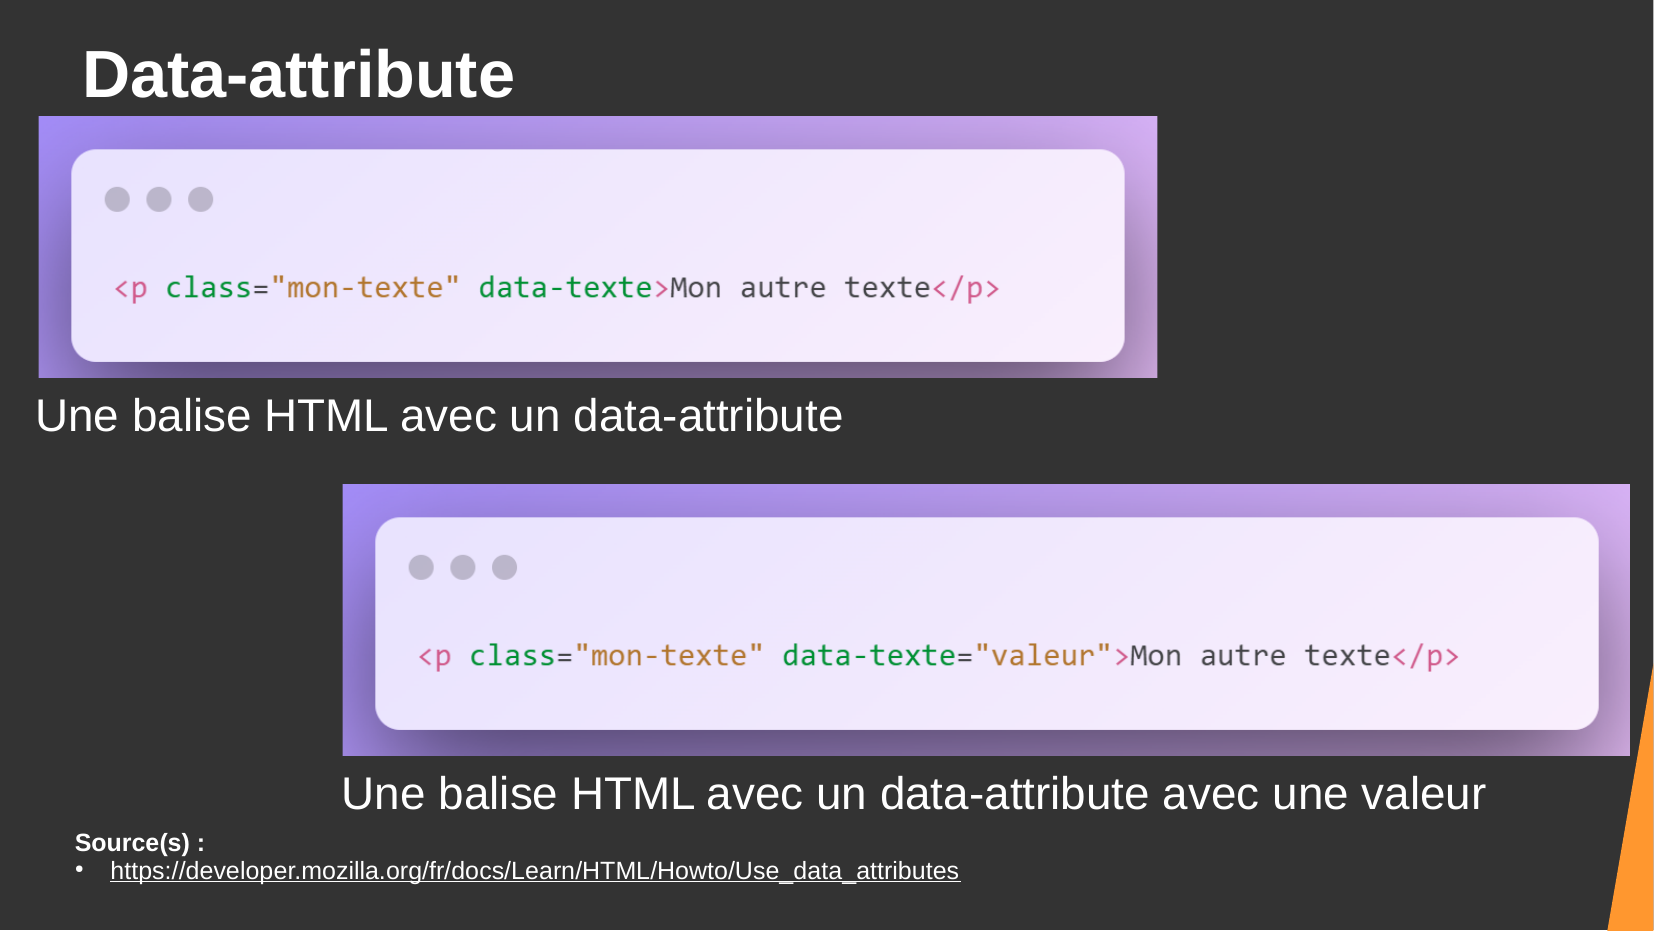

# Data-attribute
Une balise HTML avec un data-attribute
Une balise HTML avec un data-attribute avec une valeur
Source(s) :
https://developer.mozilla.org/fr/docs/Learn/HTML/Howto/Use_data_attributes